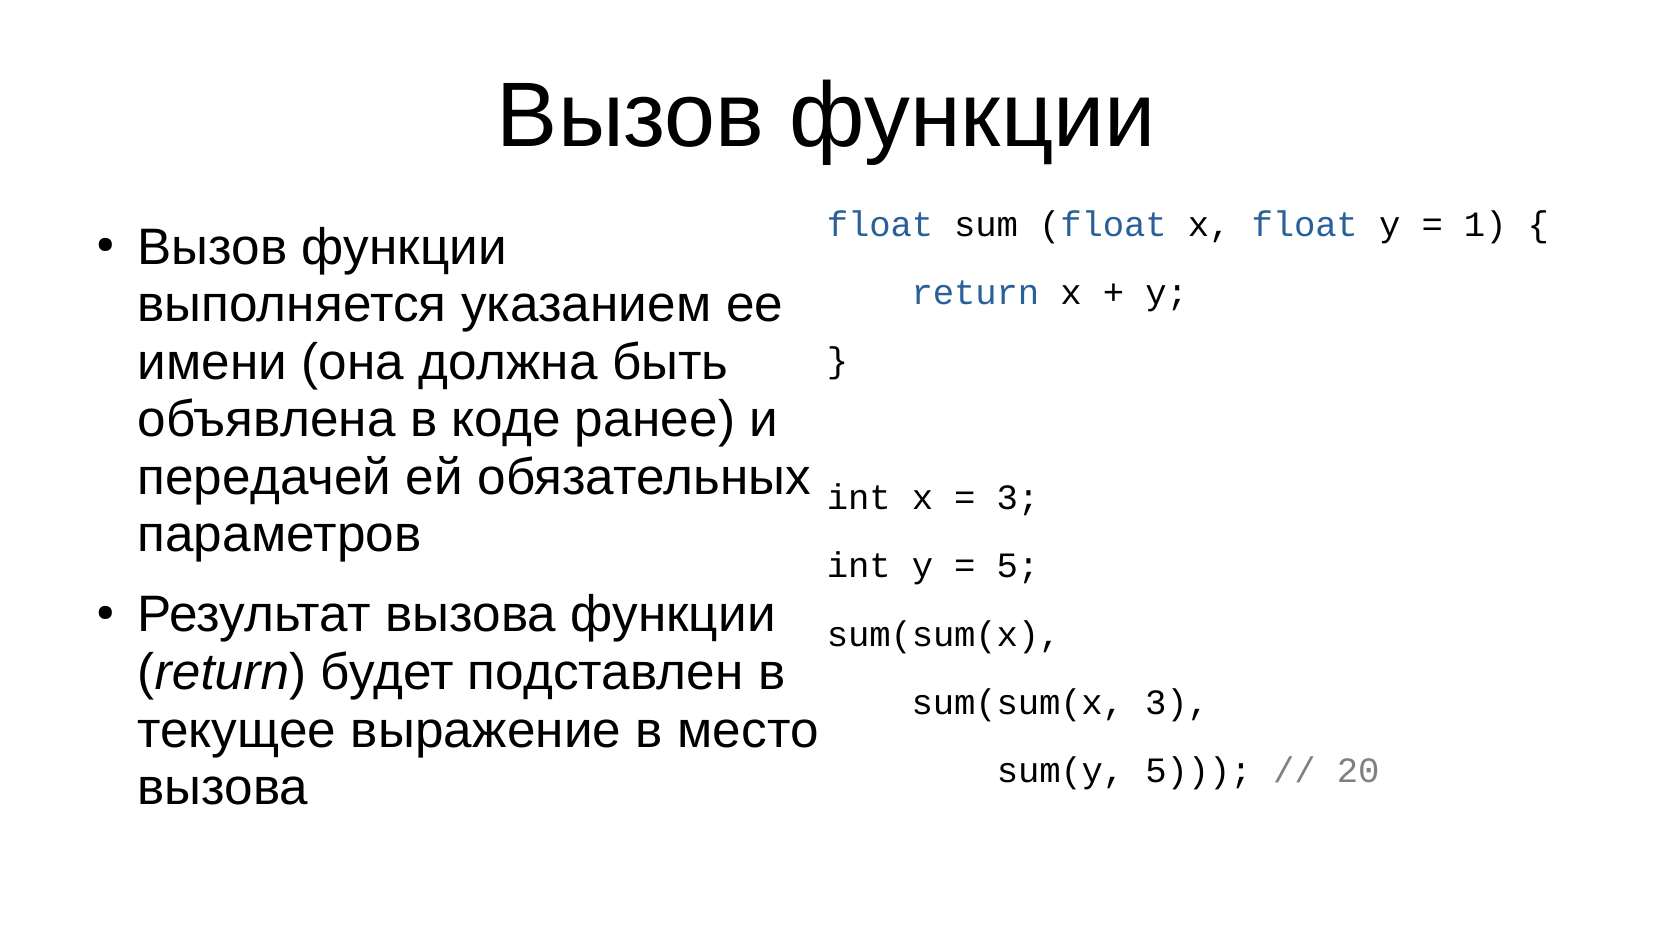

# Вызов функции
float sum (float x, float y = 1) {
 return x + y;
}
int x = 3;
int y = 5;
sum(sum(x),
 sum(sum(x, 3),
 sum(y, 5))); // 20
Вызов функции выполняется указанием ее имени (она должна быть объявлена в коде ранее) и передачей ей обязательных параметров
Результат вызова функции (return) будет подставлен в текущее выражение в место вызова